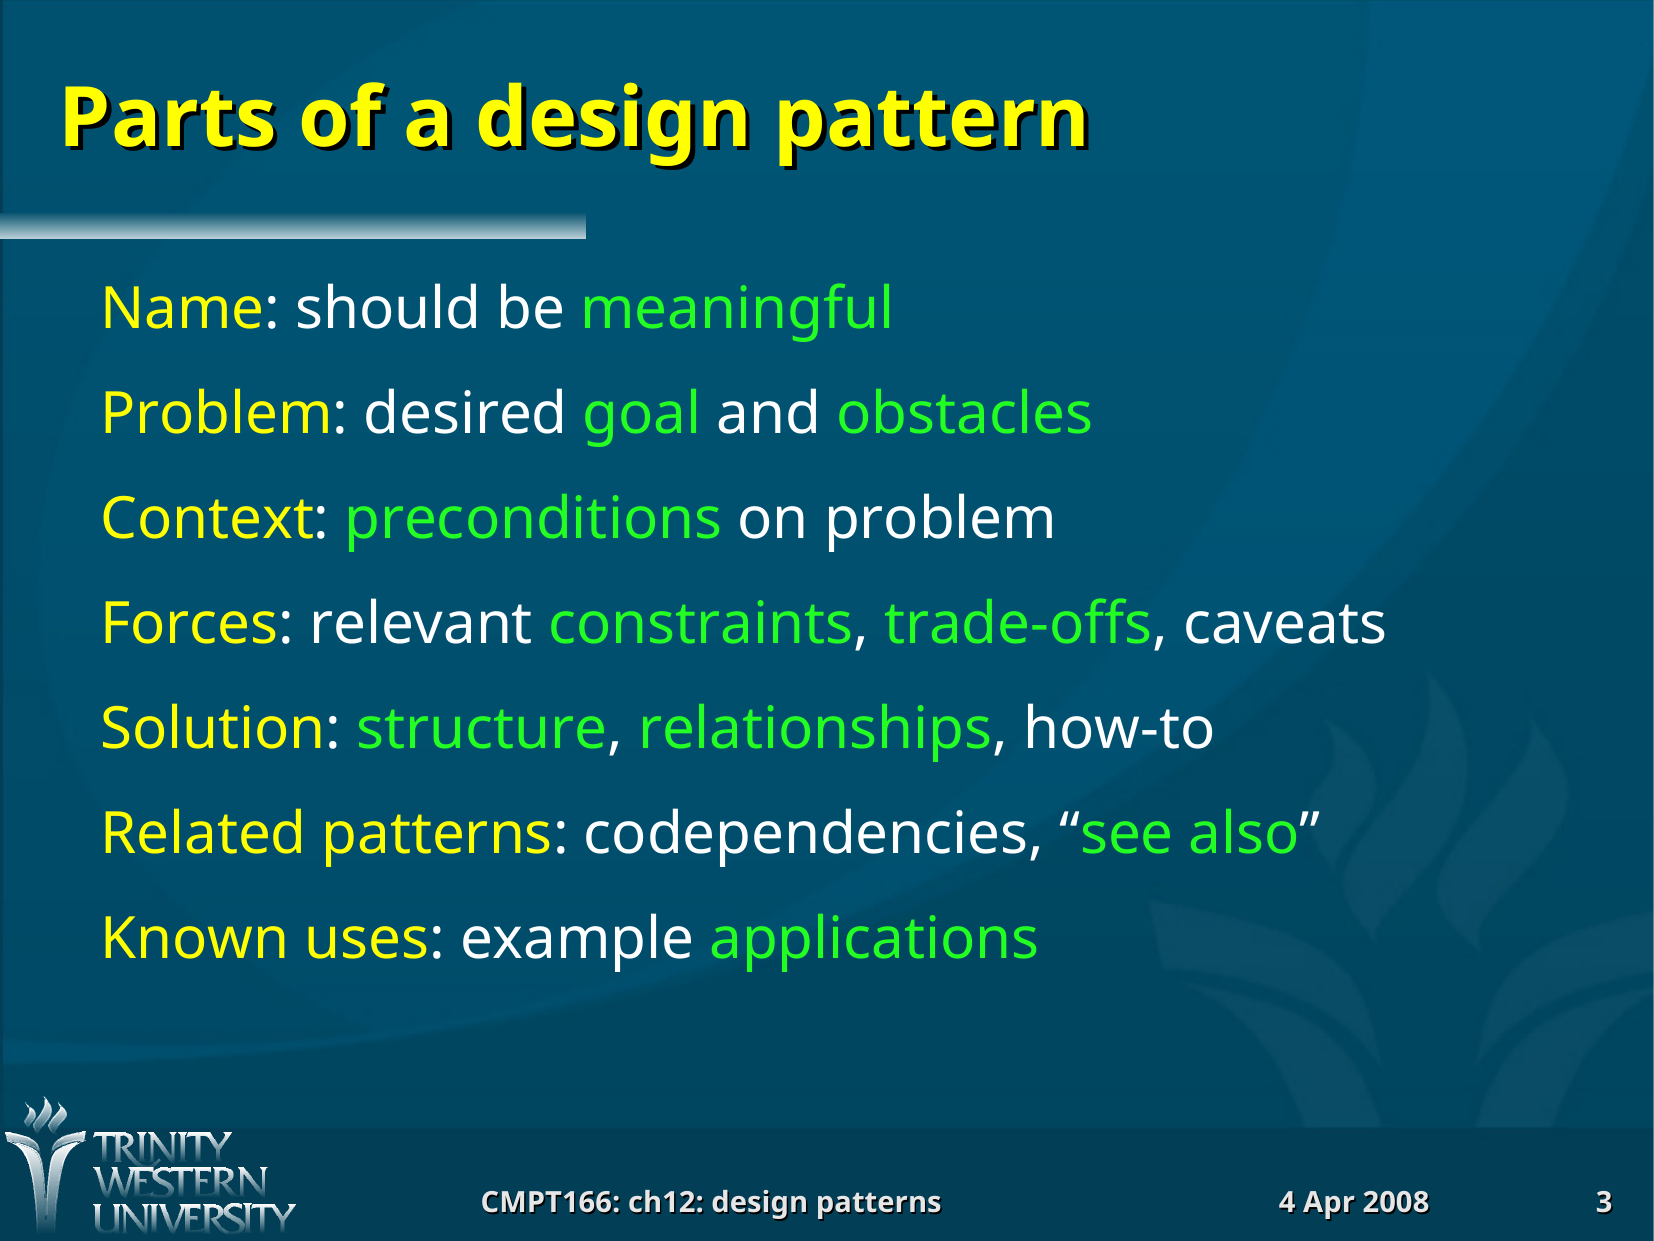

# Parts of a design pattern
Name: should be meaningful
Problem: desired goal and obstacles
Context: preconditions on problem
Forces: relevant constraints, trade-offs, caveats
Solution: structure, relationships, how-to
Related patterns: codependencies, “see also”
Known uses: example applications
CMPT166: ch12: design patterns
4 Apr 2008
3